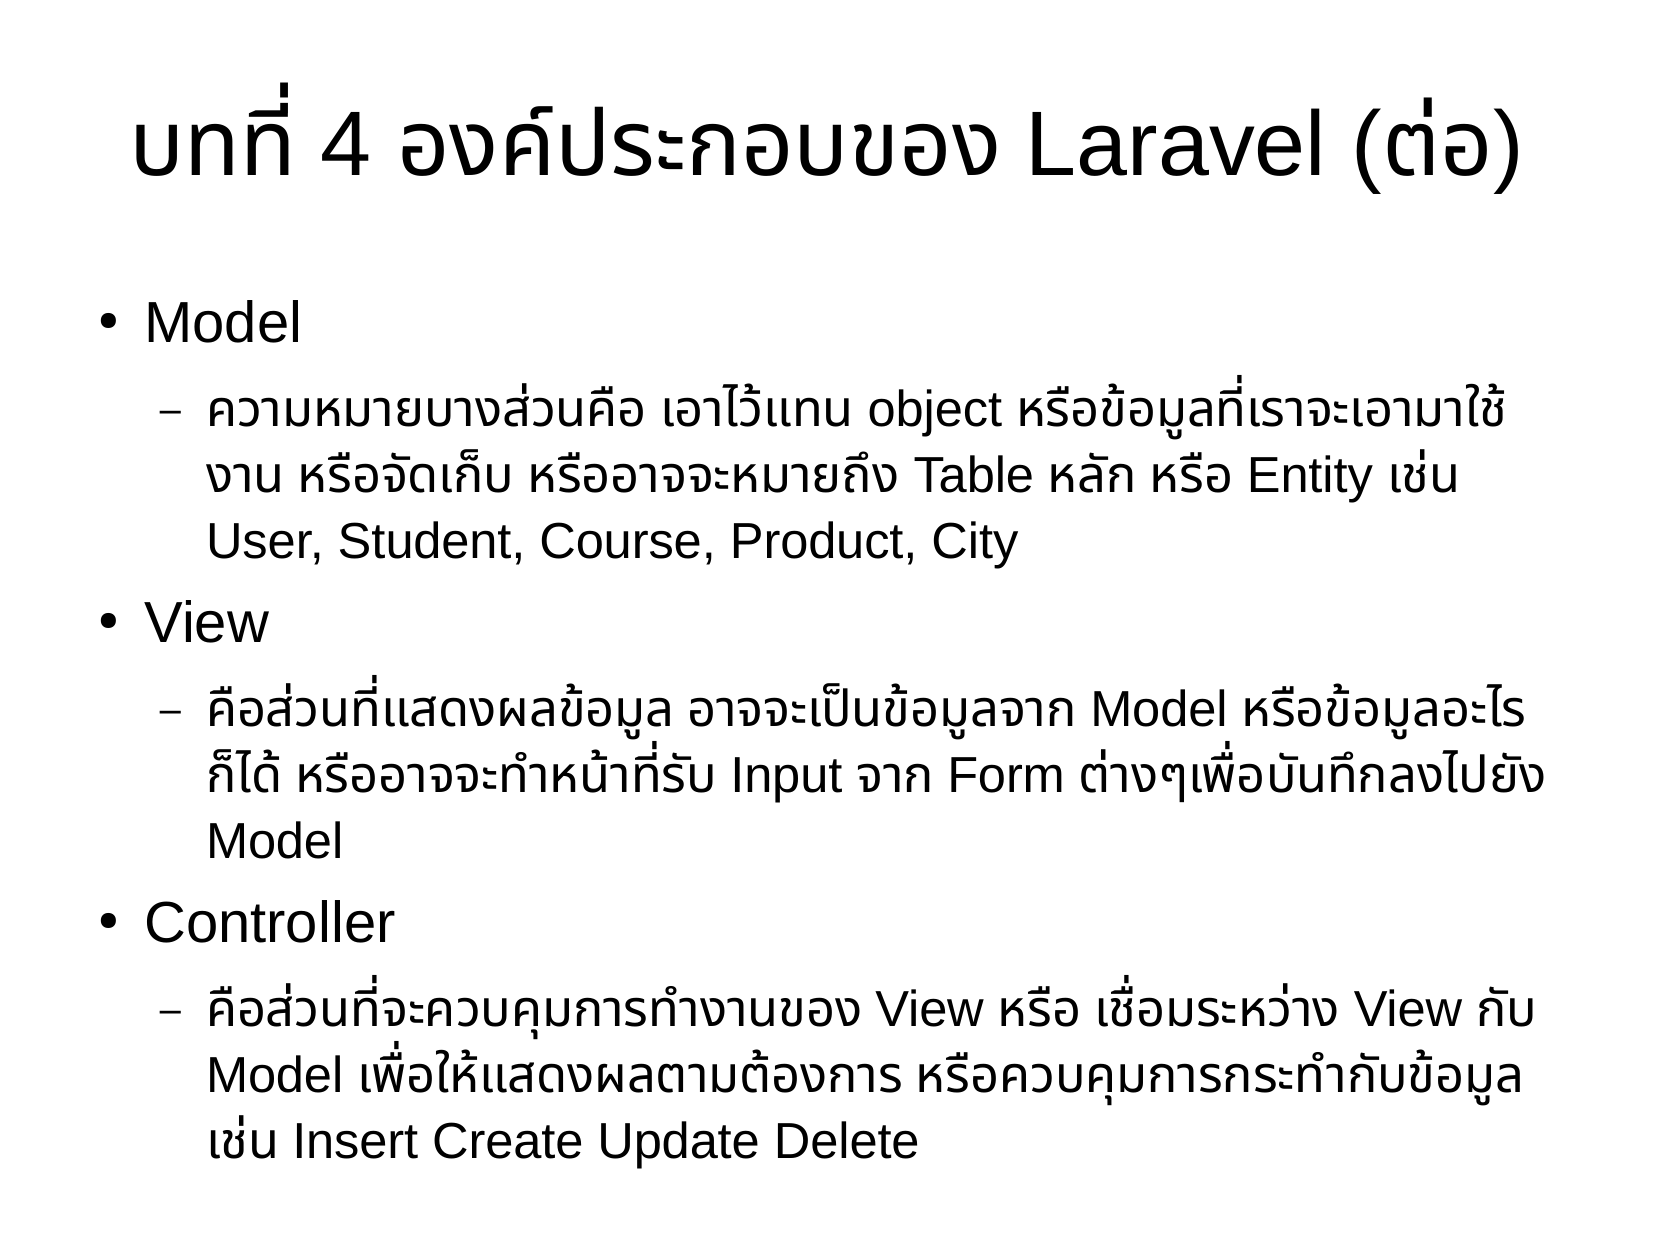

# บทที่ 4 องค์ประกอบของ Laravel (ต่อ)
Model
ความหมายบางส่วนคือ เอาไว้แทน object หรือข้อมูลที่เราจะเอามาใช้งาน หรือจัดเก็บ หรืออาจจะหมายถึง Table หลัก หรือ Entity เช่น User, Student, Course, Product, City
View
คือส่วนที่แสดงผลข้อมูล อาจจะเป็นข้อมูลจาก Model หรือข้อมูลอะไรก็ได้ หรืออาจจะทำหน้าที่รับ Input จาก Form ต่างๆเพื่อบันทึกลงไปยัง Model
Controller
คือส่วนที่จะควบคุมการทำงานของ View หรือ เชื่อมระหว่าง View กับ Model เพื่อให้แสดงผลตามต้องการ หรือควบคุมการกระทำกับข้อมูลเช่น Insert Create Update Delete